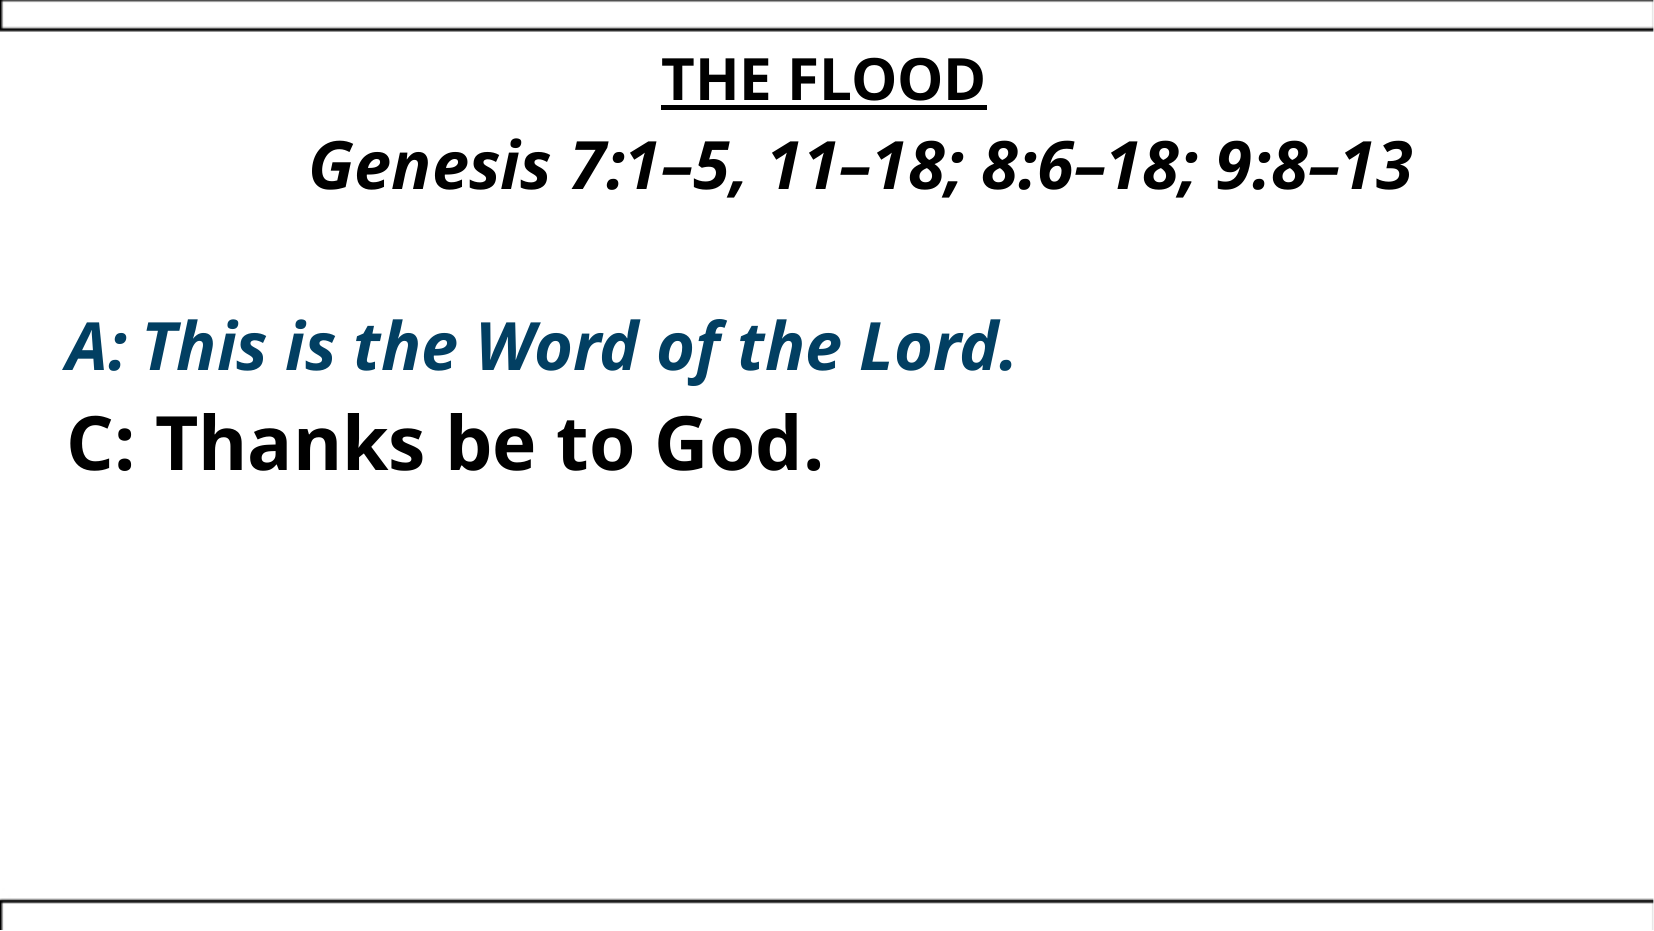

THE FLOOD
	Genesis 7:1–5, 11–18; 8:6–18; 9:8–13
A:	This is the Word of the Lord.
C: Thanks be to God.